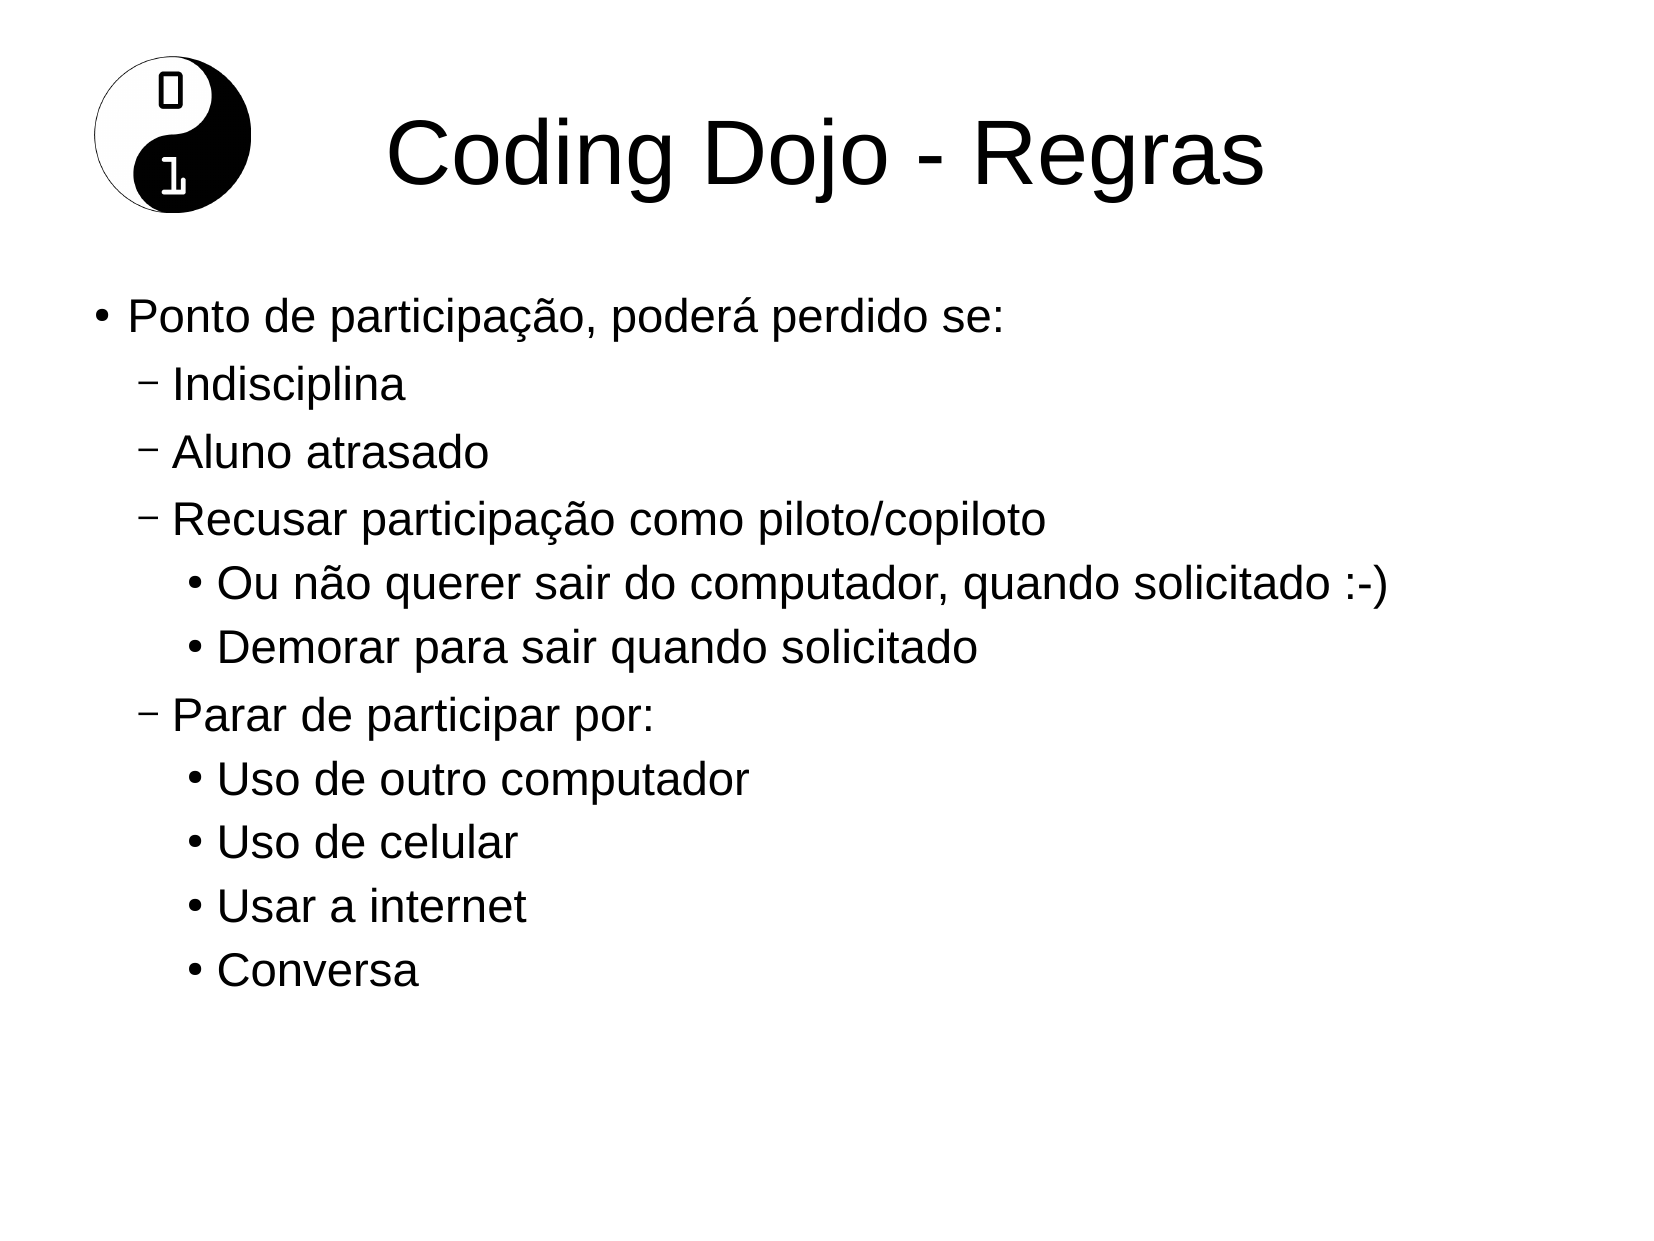

# Coding Dojo - Regras
Ponto de participação, poderá perdido se:
Indisciplina
Aluno atrasado
Recusar participação como piloto/copiloto
Ou não querer sair do computador, quando solicitado :-)
Demorar para sair quando solicitado
Parar de participar por:
Uso de outro computador
Uso de celular
Usar a internet
Conversa